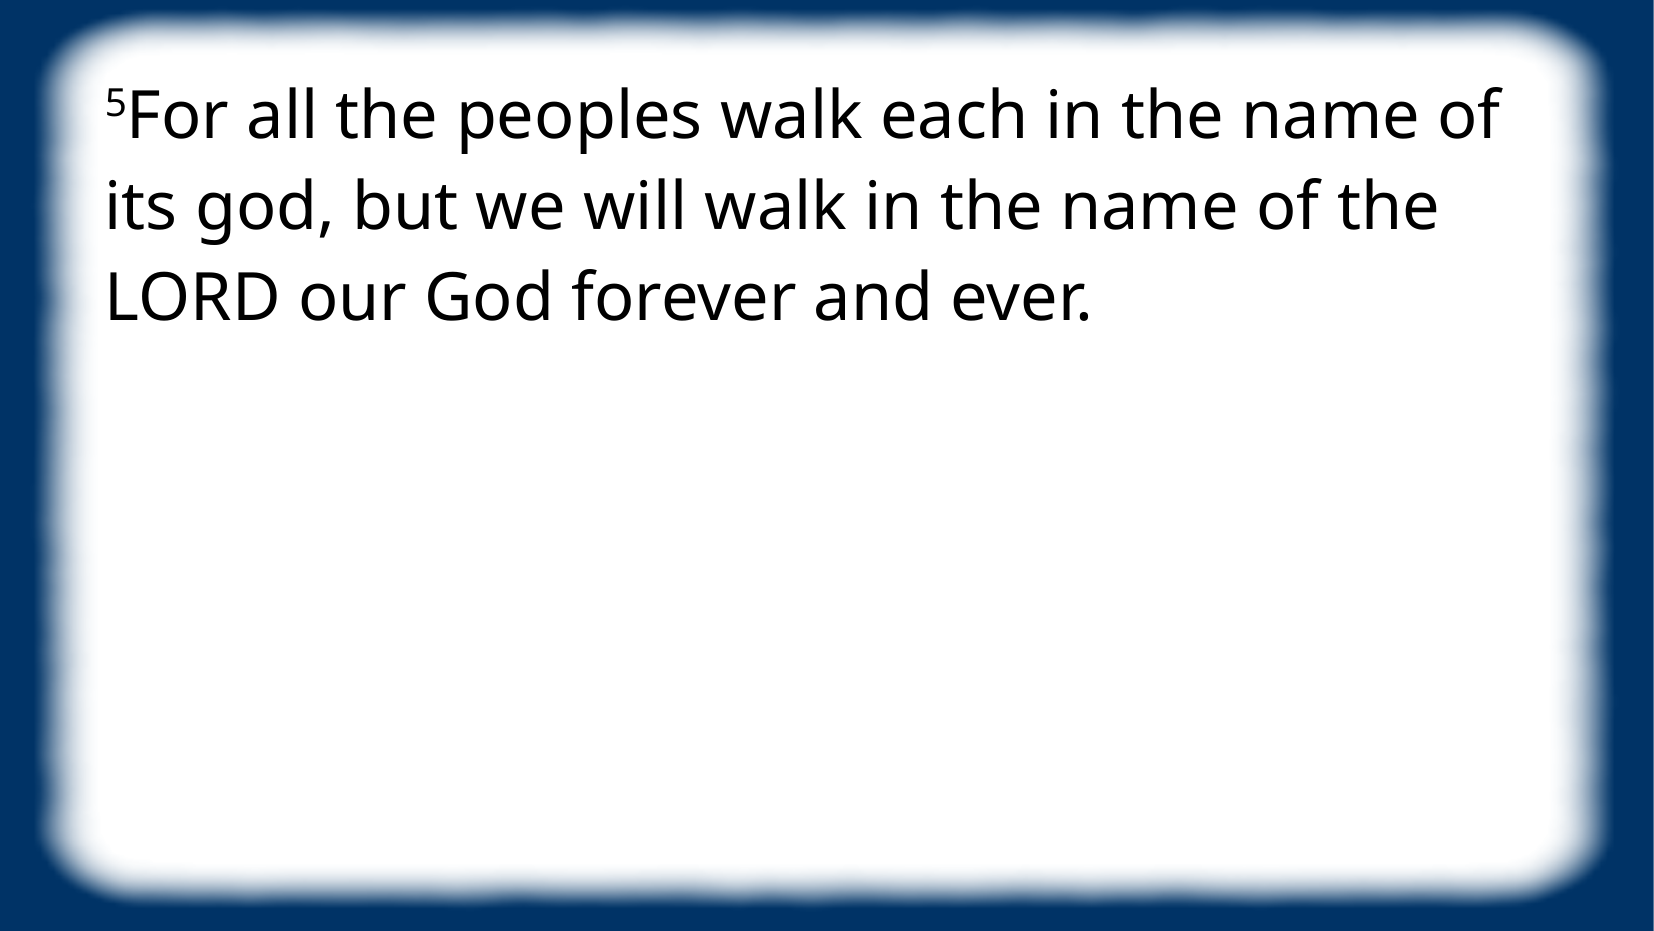

5For all the peoples walk each in the name of its god, but we will walk in the name of the LORD our God forever and ever.